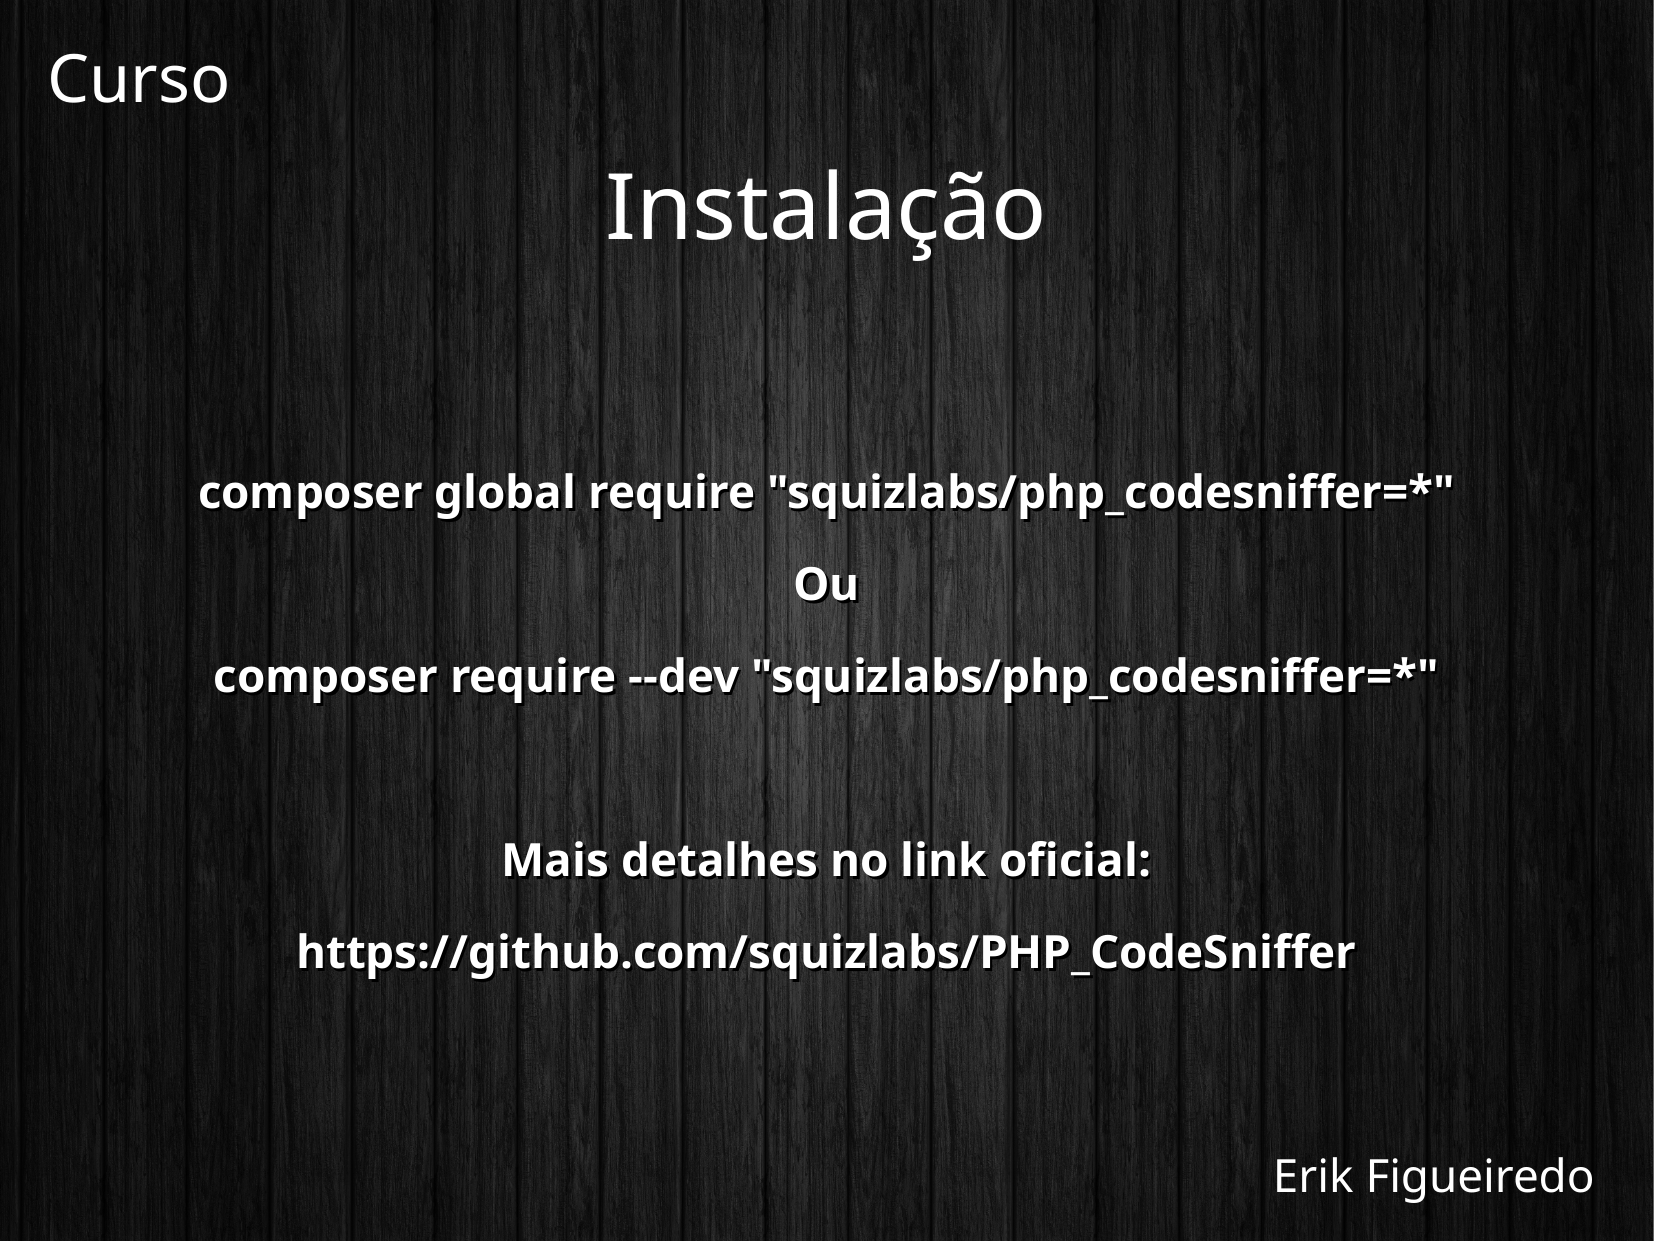

Curso
# Instalação
composer global require "squizlabs/php_codesniffer=*"
Ou
composer require --dev "squizlabs/php_codesniffer=*"
Mais detalhes no link oficial:
https://github.com/squizlabs/PHP_CodeSniffer
Erik Figueiredo